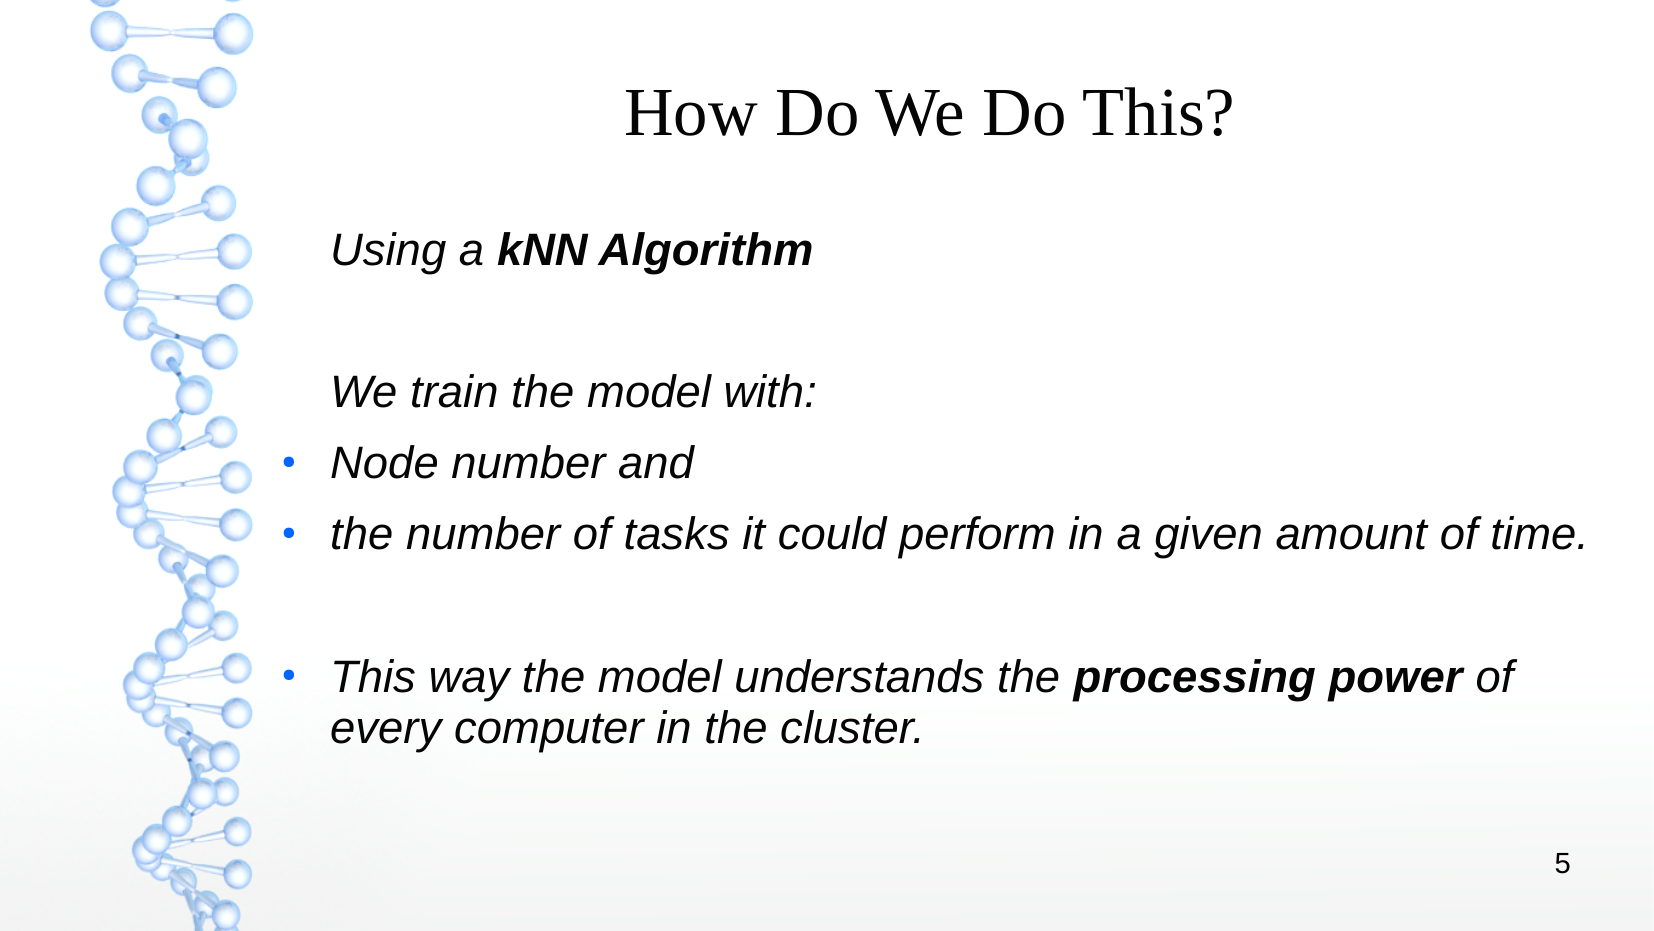

# How Do We Do This?
Using a kNN Algorithm
We train the model with:
Node number and
the number of tasks it could perform in a given amount of time.
This way the model understands the processing power of every computer in the cluster.
5